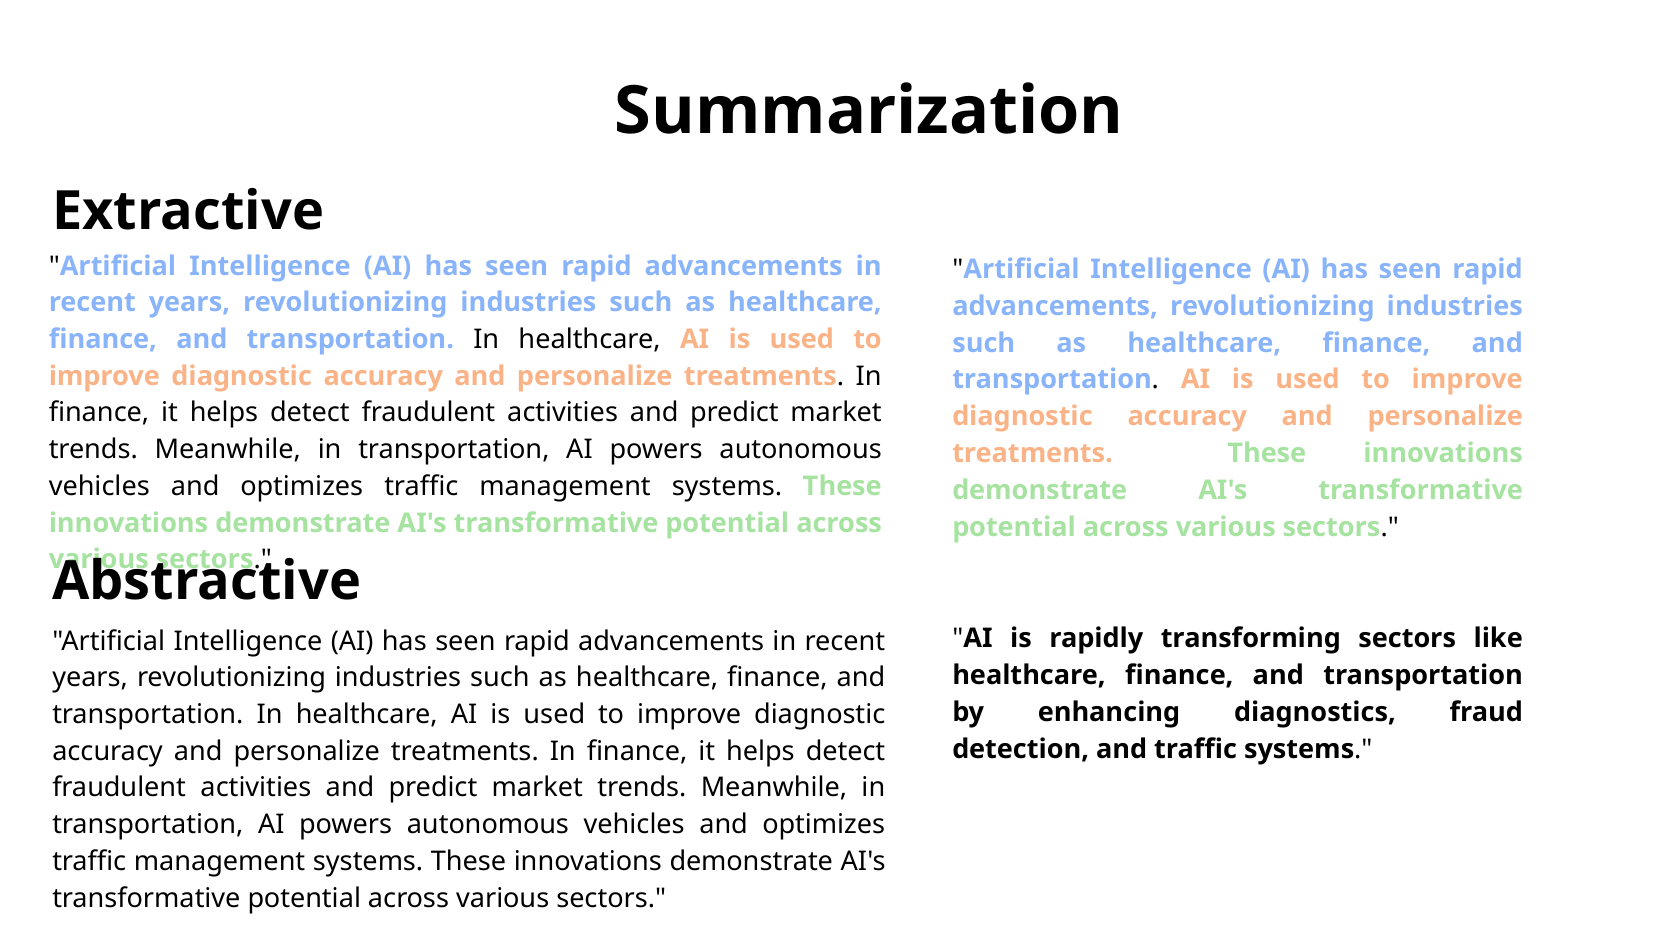

Summarization
Extractive
"Artificial Intelligence (AI) has seen rapid advancements in recent years, revolutionizing industries such as healthcare, finance, and transportation. In healthcare, AI is used to improve diagnostic accuracy and personalize treatments. In finance, it helps detect fraudulent activities and predict market trends. Meanwhile, in transportation, AI powers autonomous vehicles and optimizes traffic management systems. These innovations demonstrate AI's transformative potential across various sectors."
"Artificial Intelligence (AI) has seen rapid advancements, revolutionizing industries such as healthcare, finance, and transportation. AI is used to improve diagnostic accuracy and personalize treatments. These innovations demonstrate AI's transformative potential across various sectors."
Abstractive
"AI is rapidly transforming sectors like healthcare, finance, and transportation by enhancing diagnostics, fraud detection, and traffic systems."
"Artificial Intelligence (AI) has seen rapid advancements in recent years, revolutionizing industries such as healthcare, finance, and transportation. In healthcare, AI is used to improve diagnostic accuracy and personalize treatments. In finance, it helps detect fraudulent activities and predict market trends. Meanwhile, in transportation, AI powers autonomous vehicles and optimizes traffic management systems. These innovations demonstrate AI's transformative potential across various sectors."